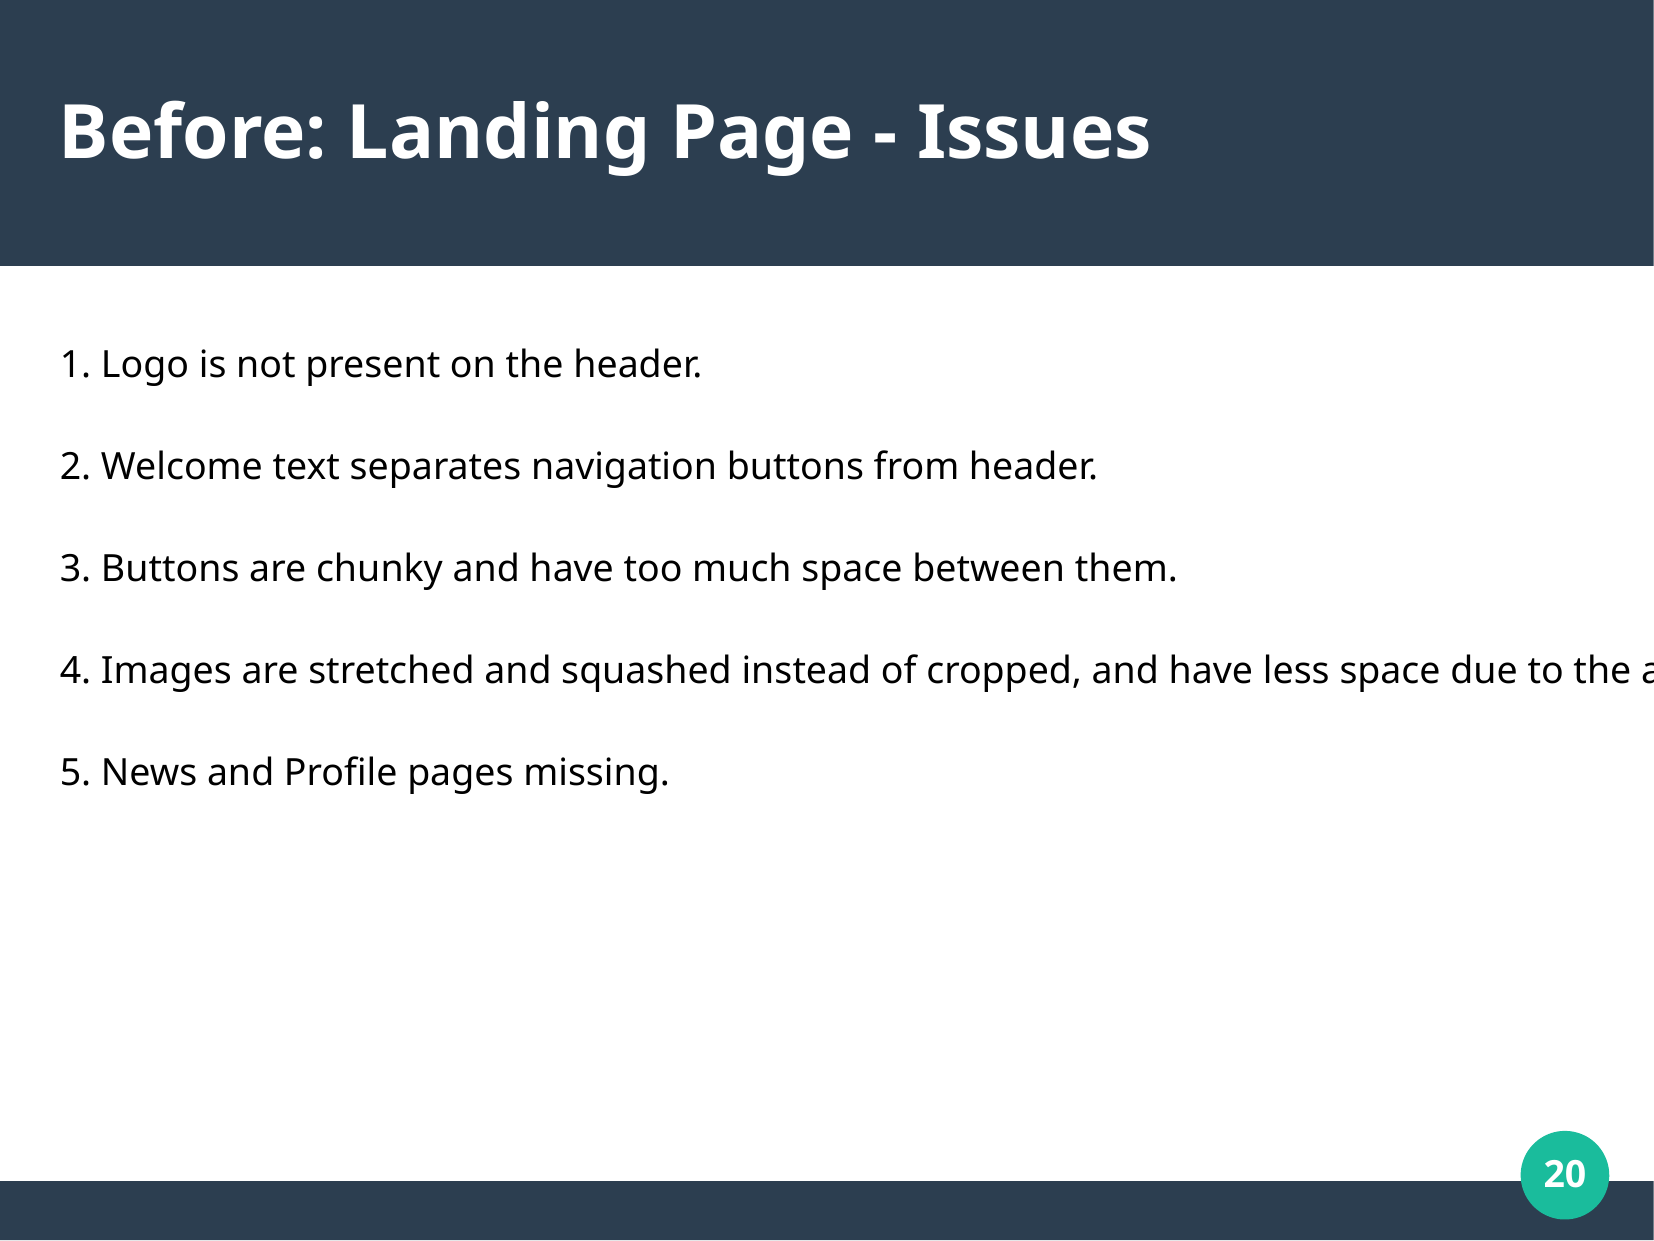

# Before: Landing Page - Issues
1. Logo is not present on the header.
2. Welcome text separates navigation buttons from header.
3. Buttons are chunky and have too much space between them.
4. Images are stretched and squashed instead of cropped, and have less space due to the aforementioned issues
5. News and Profile pages missing.